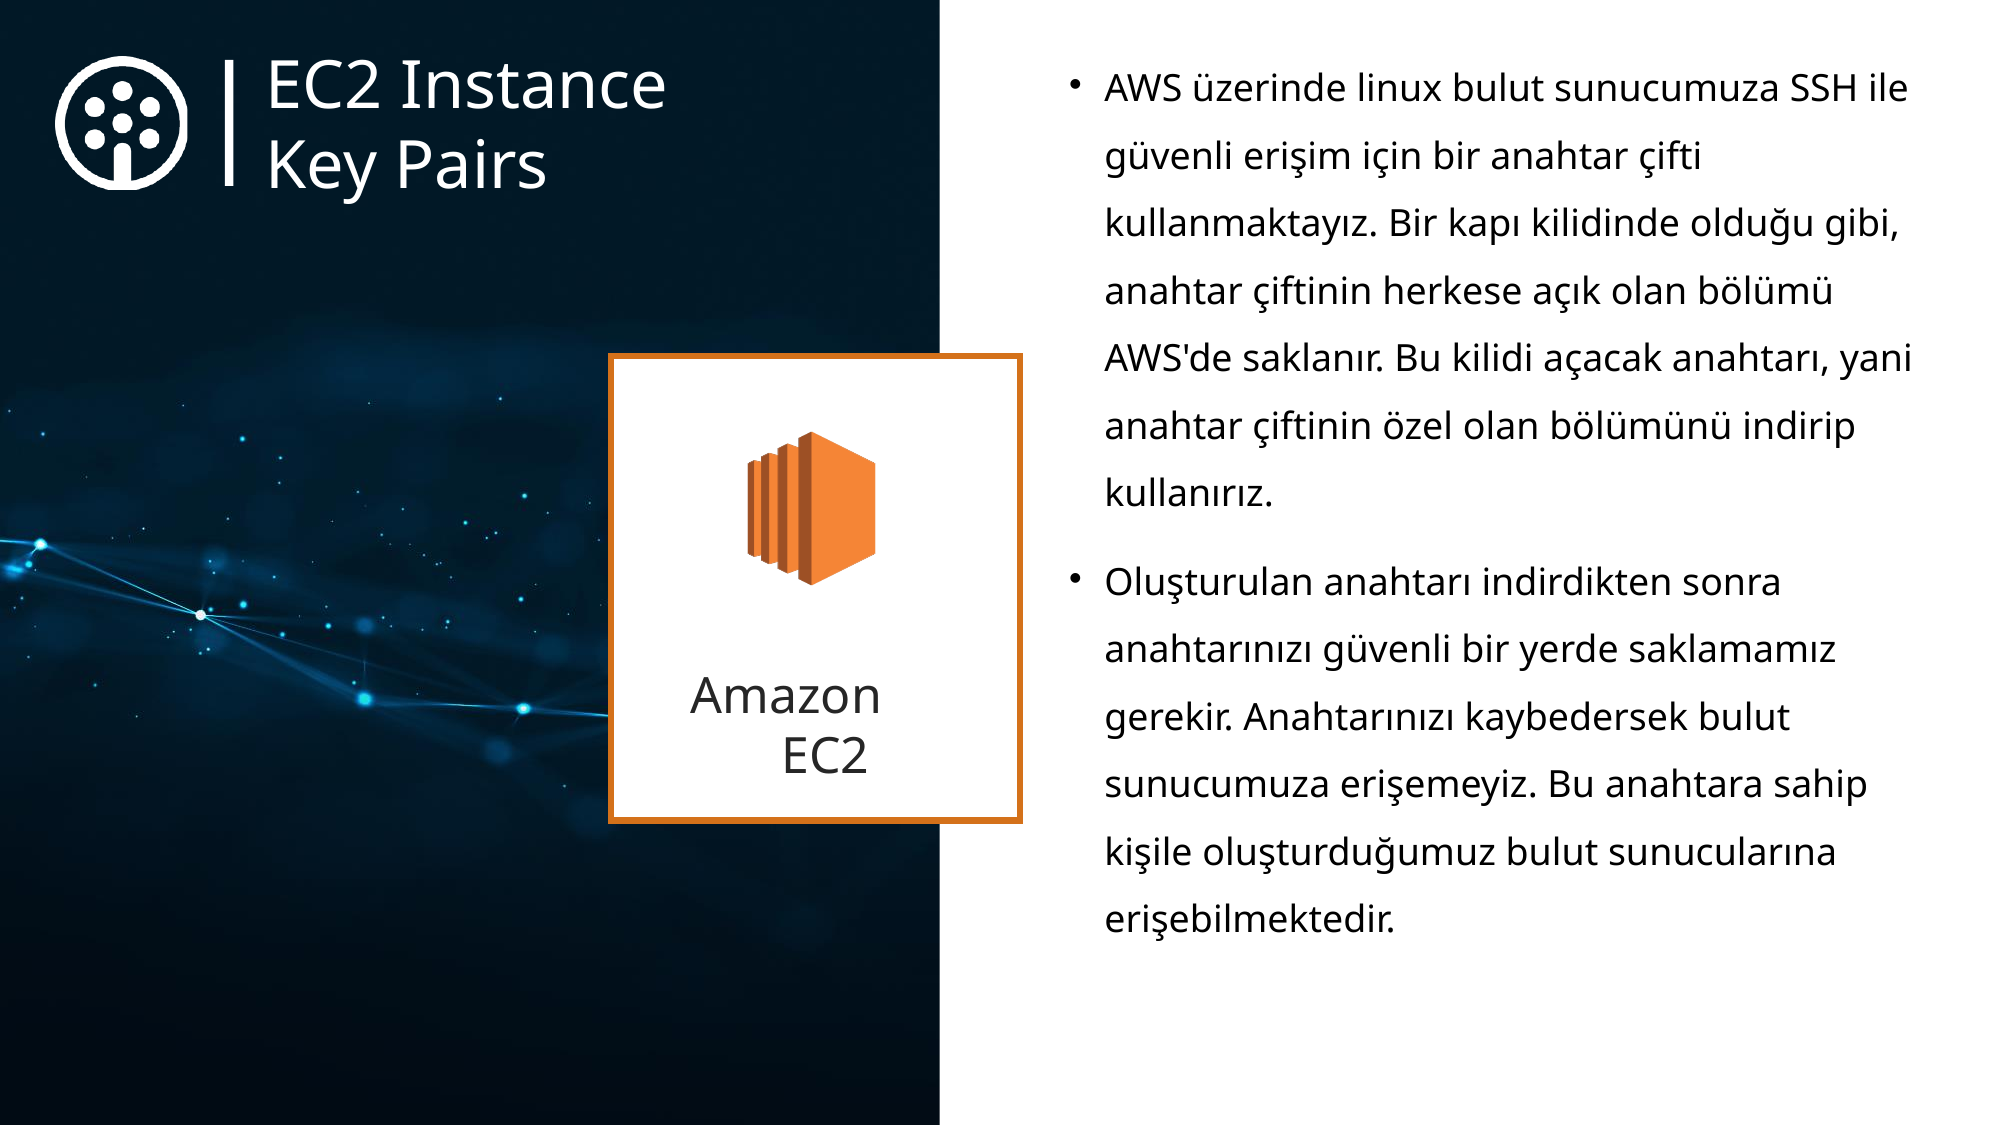

AWS üzerinde linux bulut sunucumuza SSH ile güvenli erişim için bir anahtar çifti kullanmaktayız. Bir kapı kilidinde olduğu gibi, anahtar çiftinin herkese açık olan bölümü AWS'de saklanır. Bu kilidi açacak anahtarı, yani anahtar çiftinin özel olan bölümünü indirip kullanırız.
Oluşturulan anahtarı indirdikten sonra anahtarınızı güvenli bir yerde saklamamız gerekir. Anahtarınızı kaybedersek bulut sunucumuza erişemeyiz. Bu anahtara sahip kişile oluşturduğumuz bulut sunucularına erişebilmektedir.
EC2 Instance
Key Pairs
 Amazon
 EC2